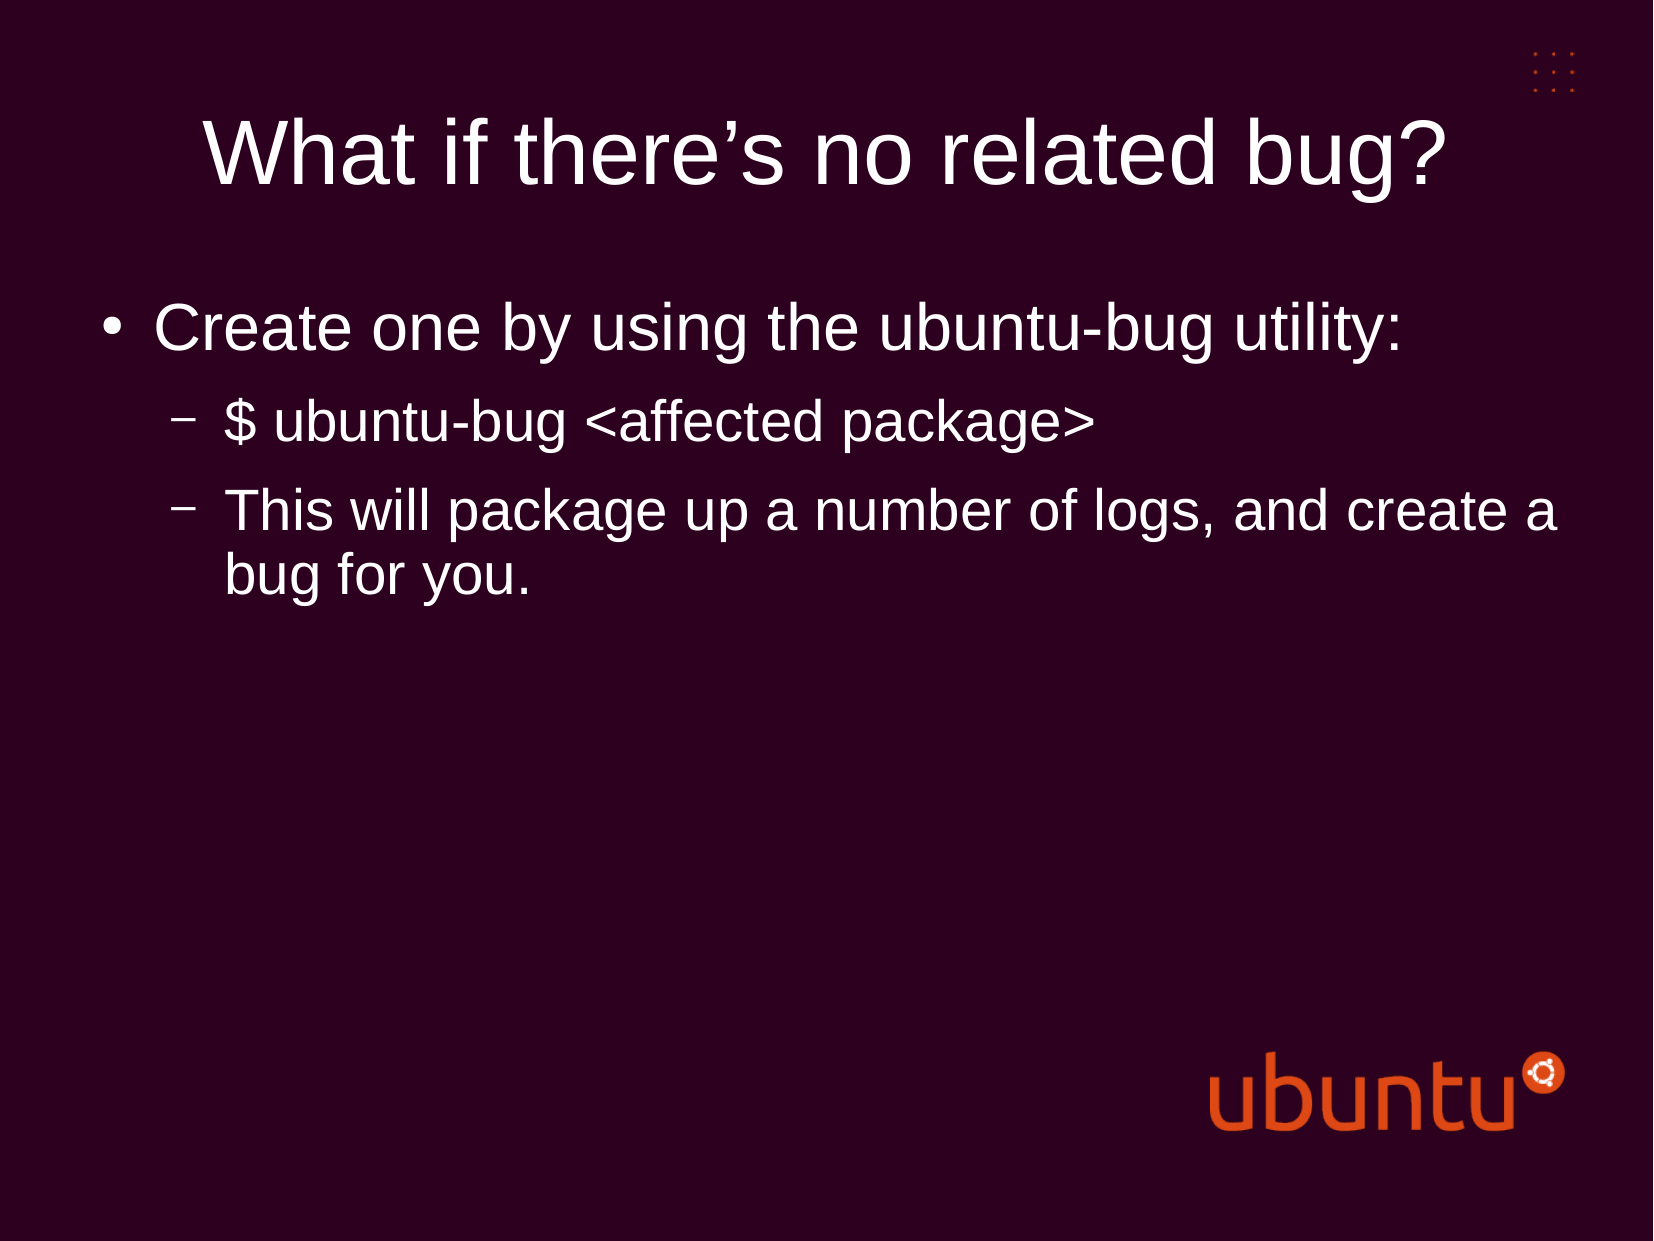

# What if there’s no related bug?
Create one by using the ubuntu-bug utility:
$ ubuntu-bug <affected package>
This will package up a number of logs, and create a bug for you.